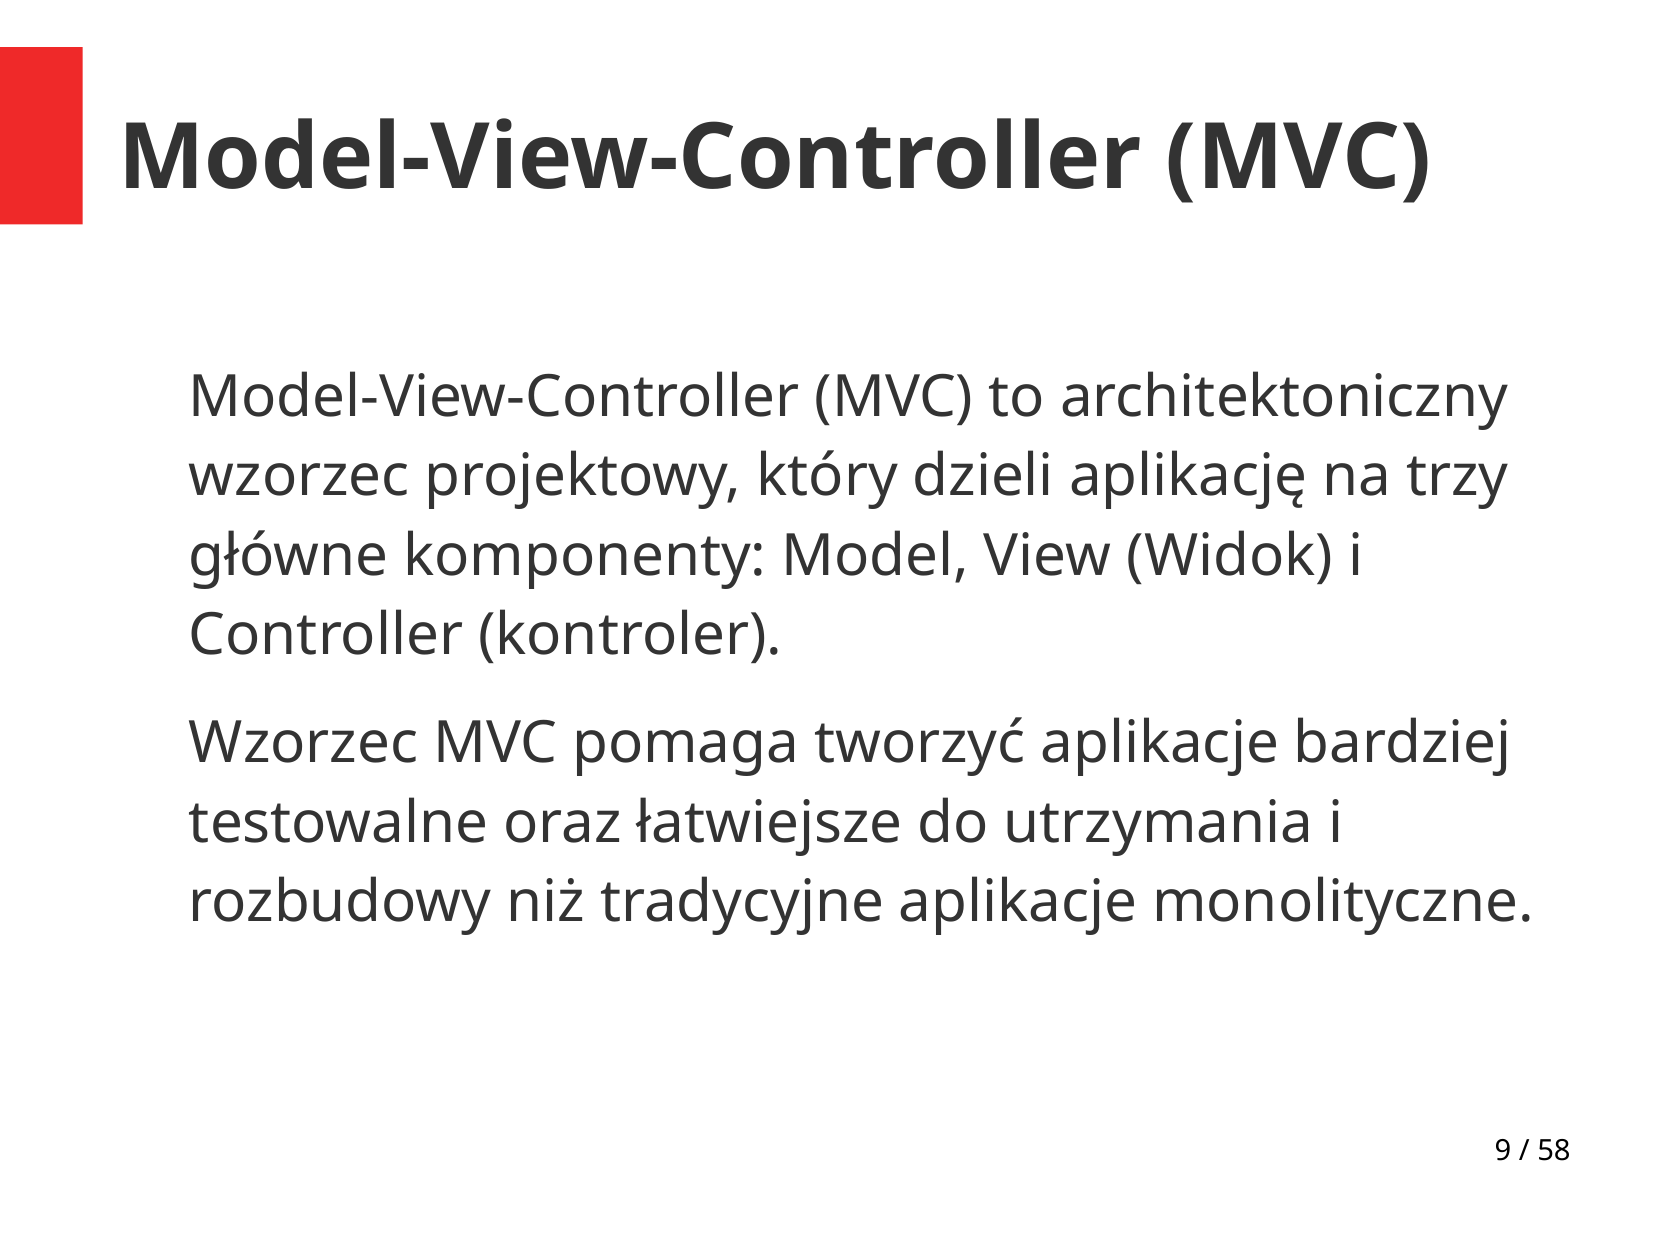

# Model-View-Controller (MVC)
Model-View-Controller (MVC) to architektoniczny wzorzec projektowy, który dzieli aplikację na trzy główne komponenty: Model, View (Widok) i Controller (kontroler).
Wzorzec MVC pomaga tworzyć aplikacje bardziej testowalne oraz łatwiejsze do utrzymania i rozbudowy niż tradycyjne aplikacje monolityczne.
9